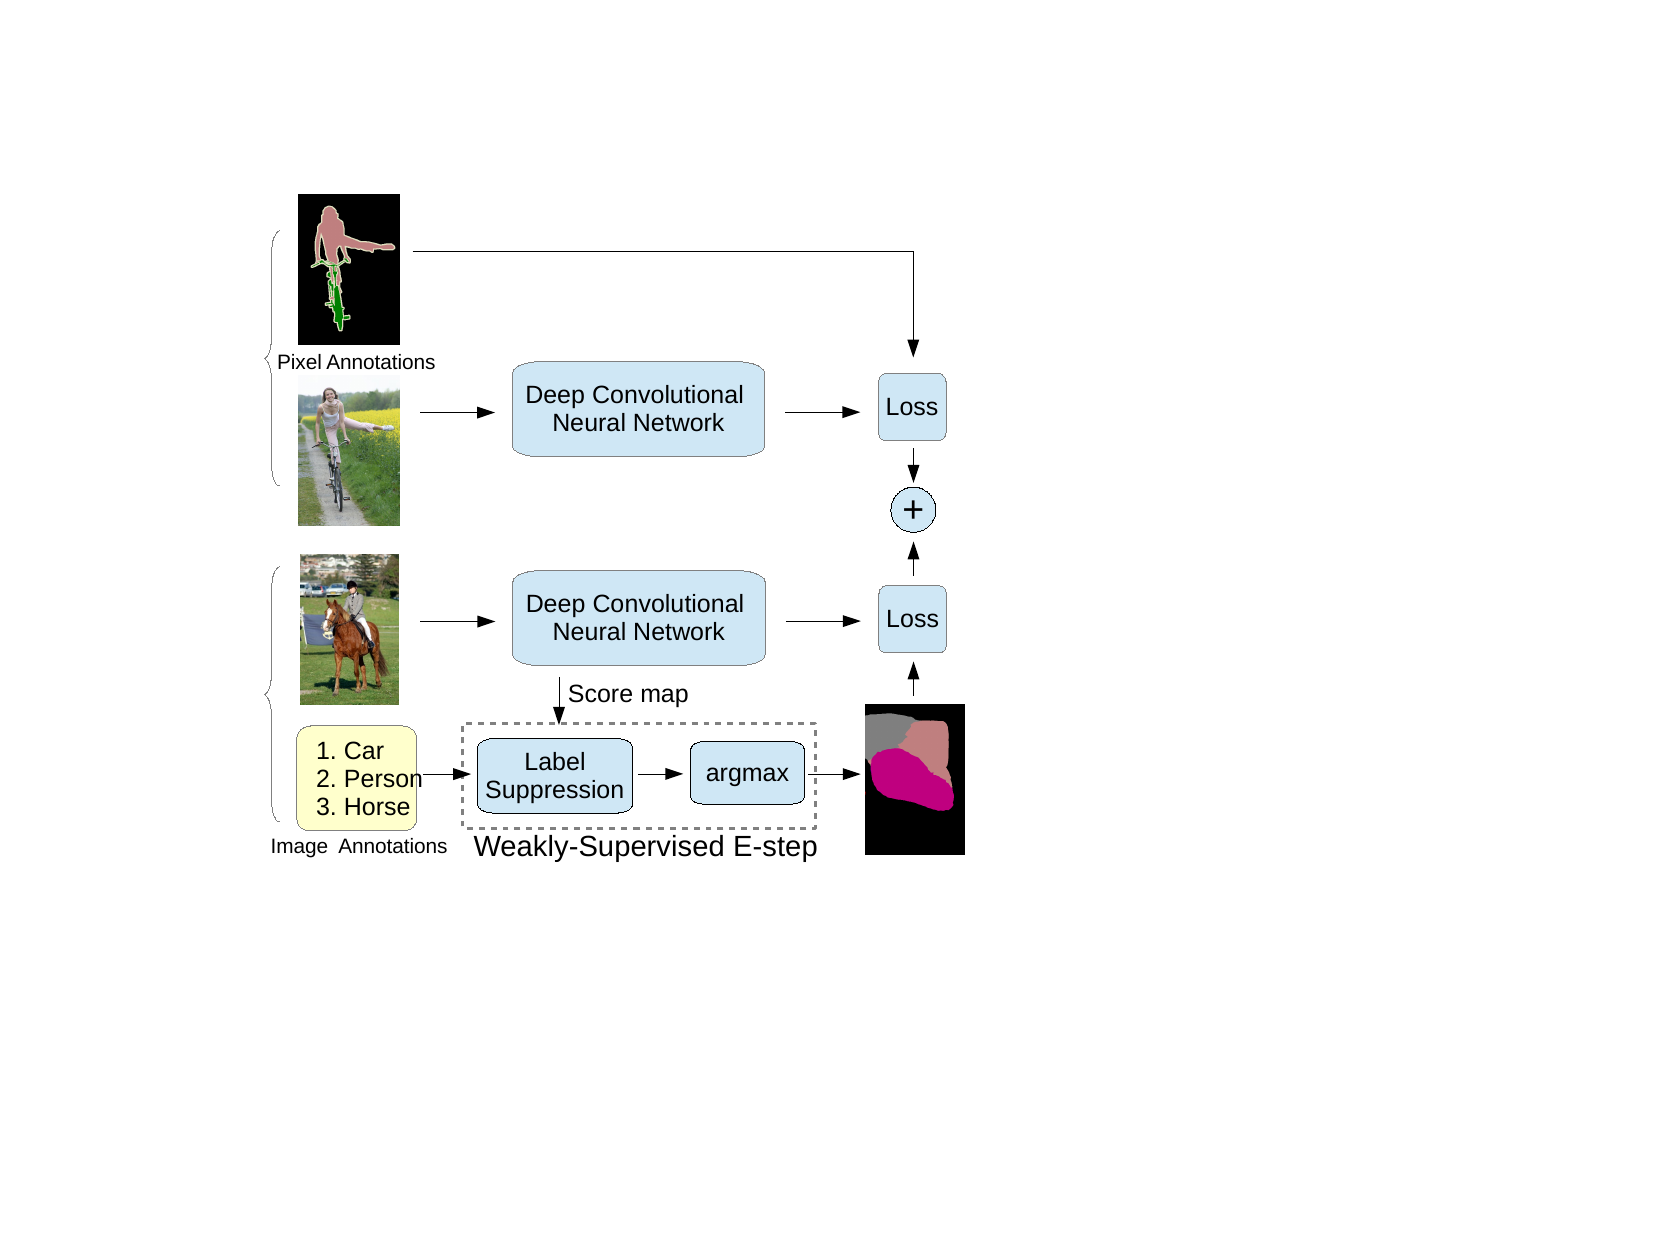

Pixel Annotations
Deep Convolutional
Neural Network
Loss
+
Deep Convolutional
Neural Network
Loss
Score map
1. Car
2. Person
3. Horse
Label
Suppression
argmax
Image Annotations
Weakly-Supervised E-step